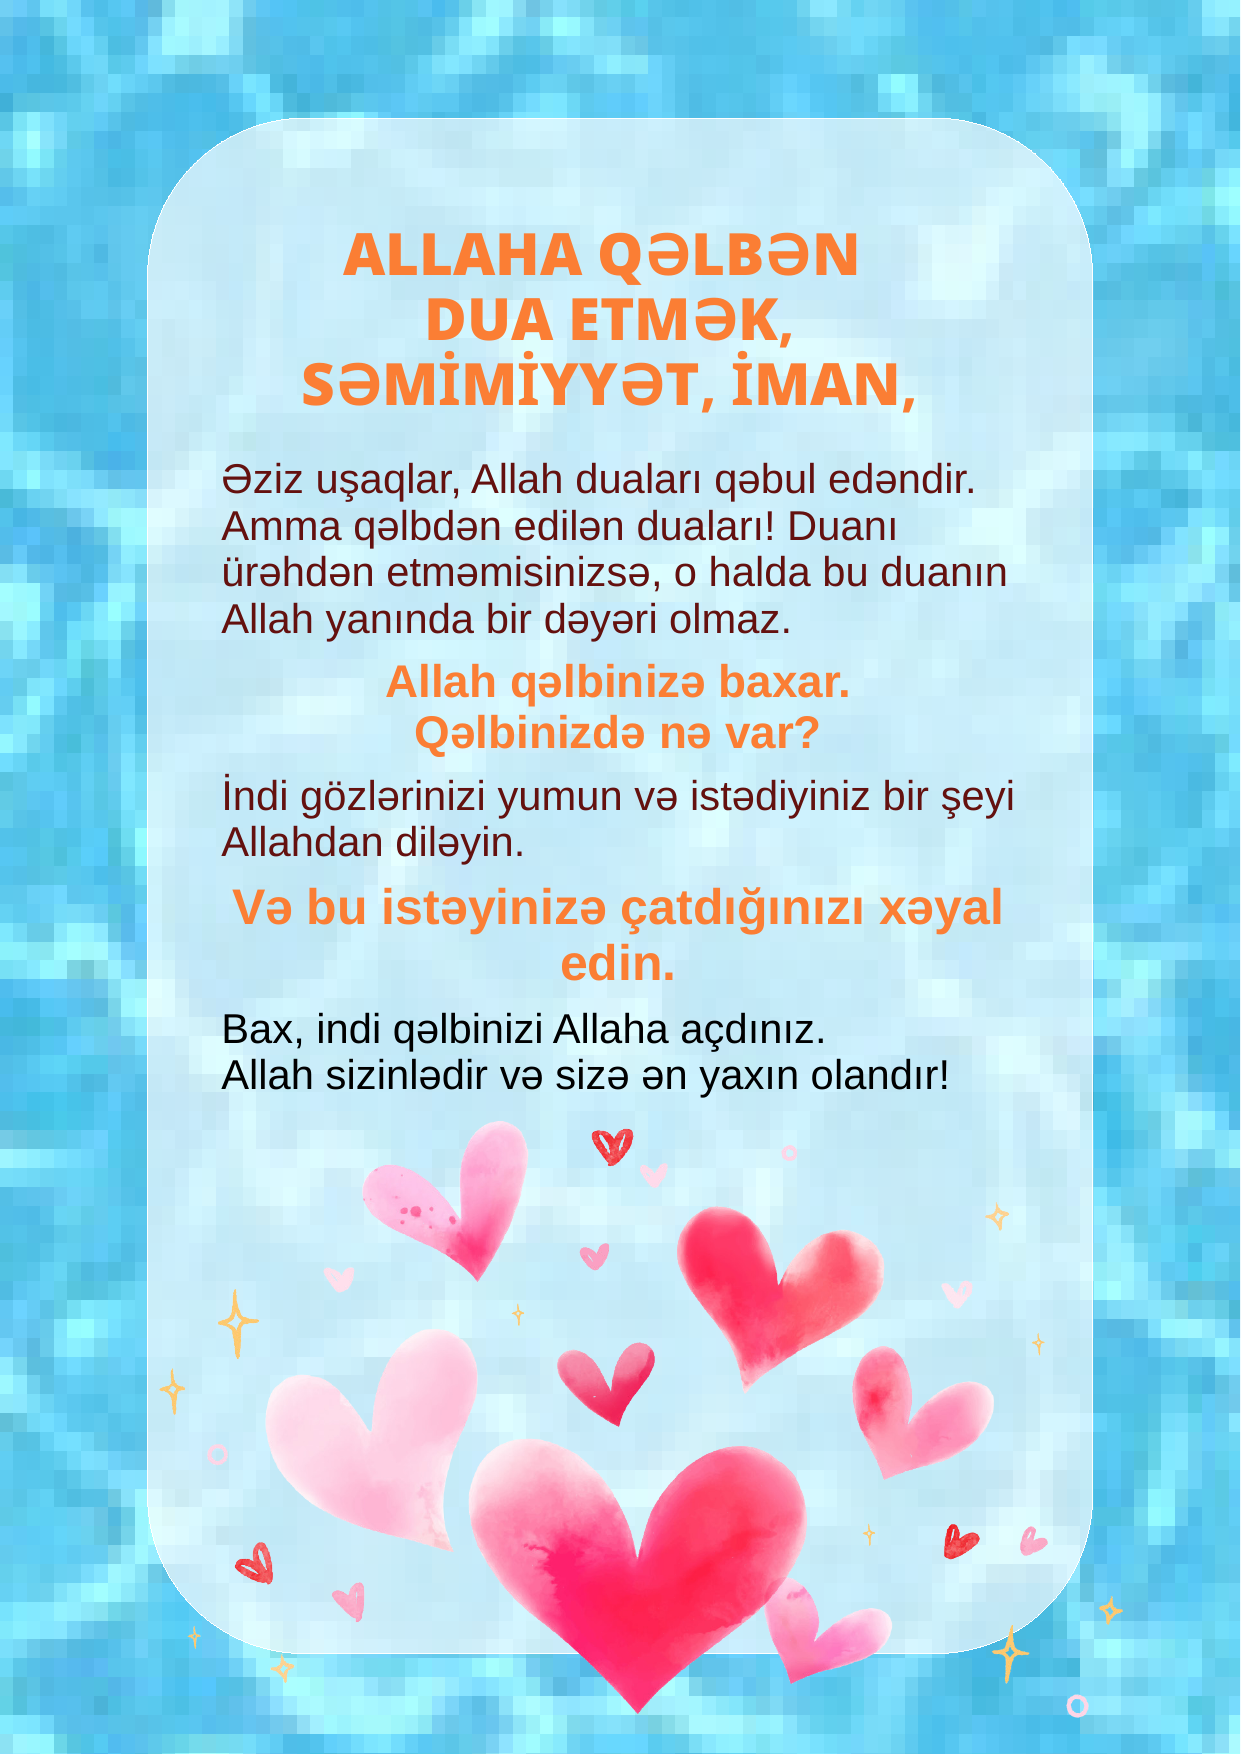

ALLAHA QƏLBƏN
 DUA ETMƏK,
 SƏMİMİYYƏT, İMAN,
Əziz uşaqlar, Allah duaları qəbul edəndir. Amma qəlbdən edilən duaları! Duanı ürəhdən etməmisinizsə, o halda bu duanın Allah yanında bir dəyəri olmaz.
Allah qəlbinizə baxar.
Qəlbinizdə nə var?
İndi gözlərinizi yumun və istədiyiniz bir şeyi Allahdan diləyin.
Və bu istəyinizə çatdığınızı xəyal edin.
Bax, indi qəlbinizi Allaha açdınız.
Allah sizinlədir və sizə ən yaxın olandır!